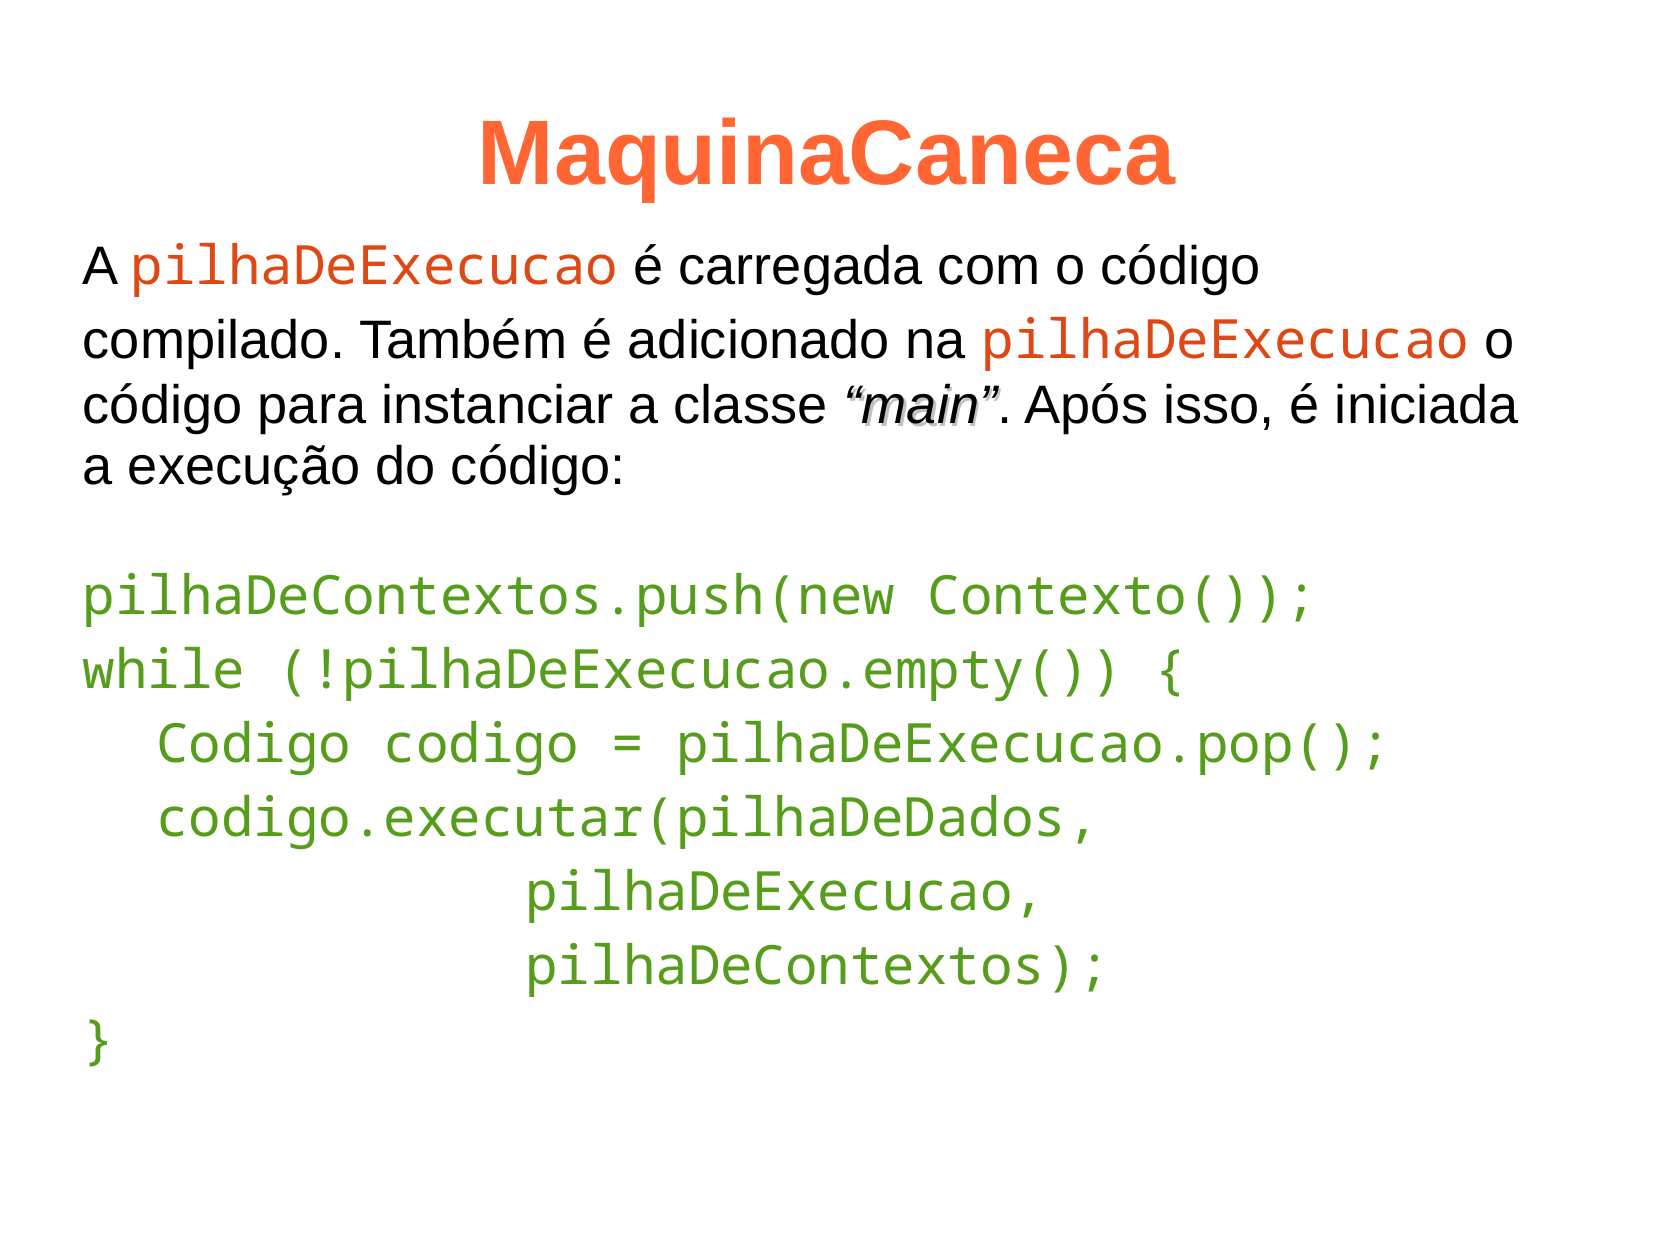

# MaquinaCaneca
A pilhaDeExecucao é carregada com o código compilado. Também é adicionado na pilhaDeExecucao o código para instanciar a classe “main”. Após isso, é iniciada a execução do código:
pilhaDeContextos.push(new Contexto());
while (!pilhaDeExecucao.empty()) {
	Codigo codigo = pilhaDeExecucao.pop();
	codigo.executar(pilhaDeDados,
						pilhaDeExecucao,
						pilhaDeContextos);
}